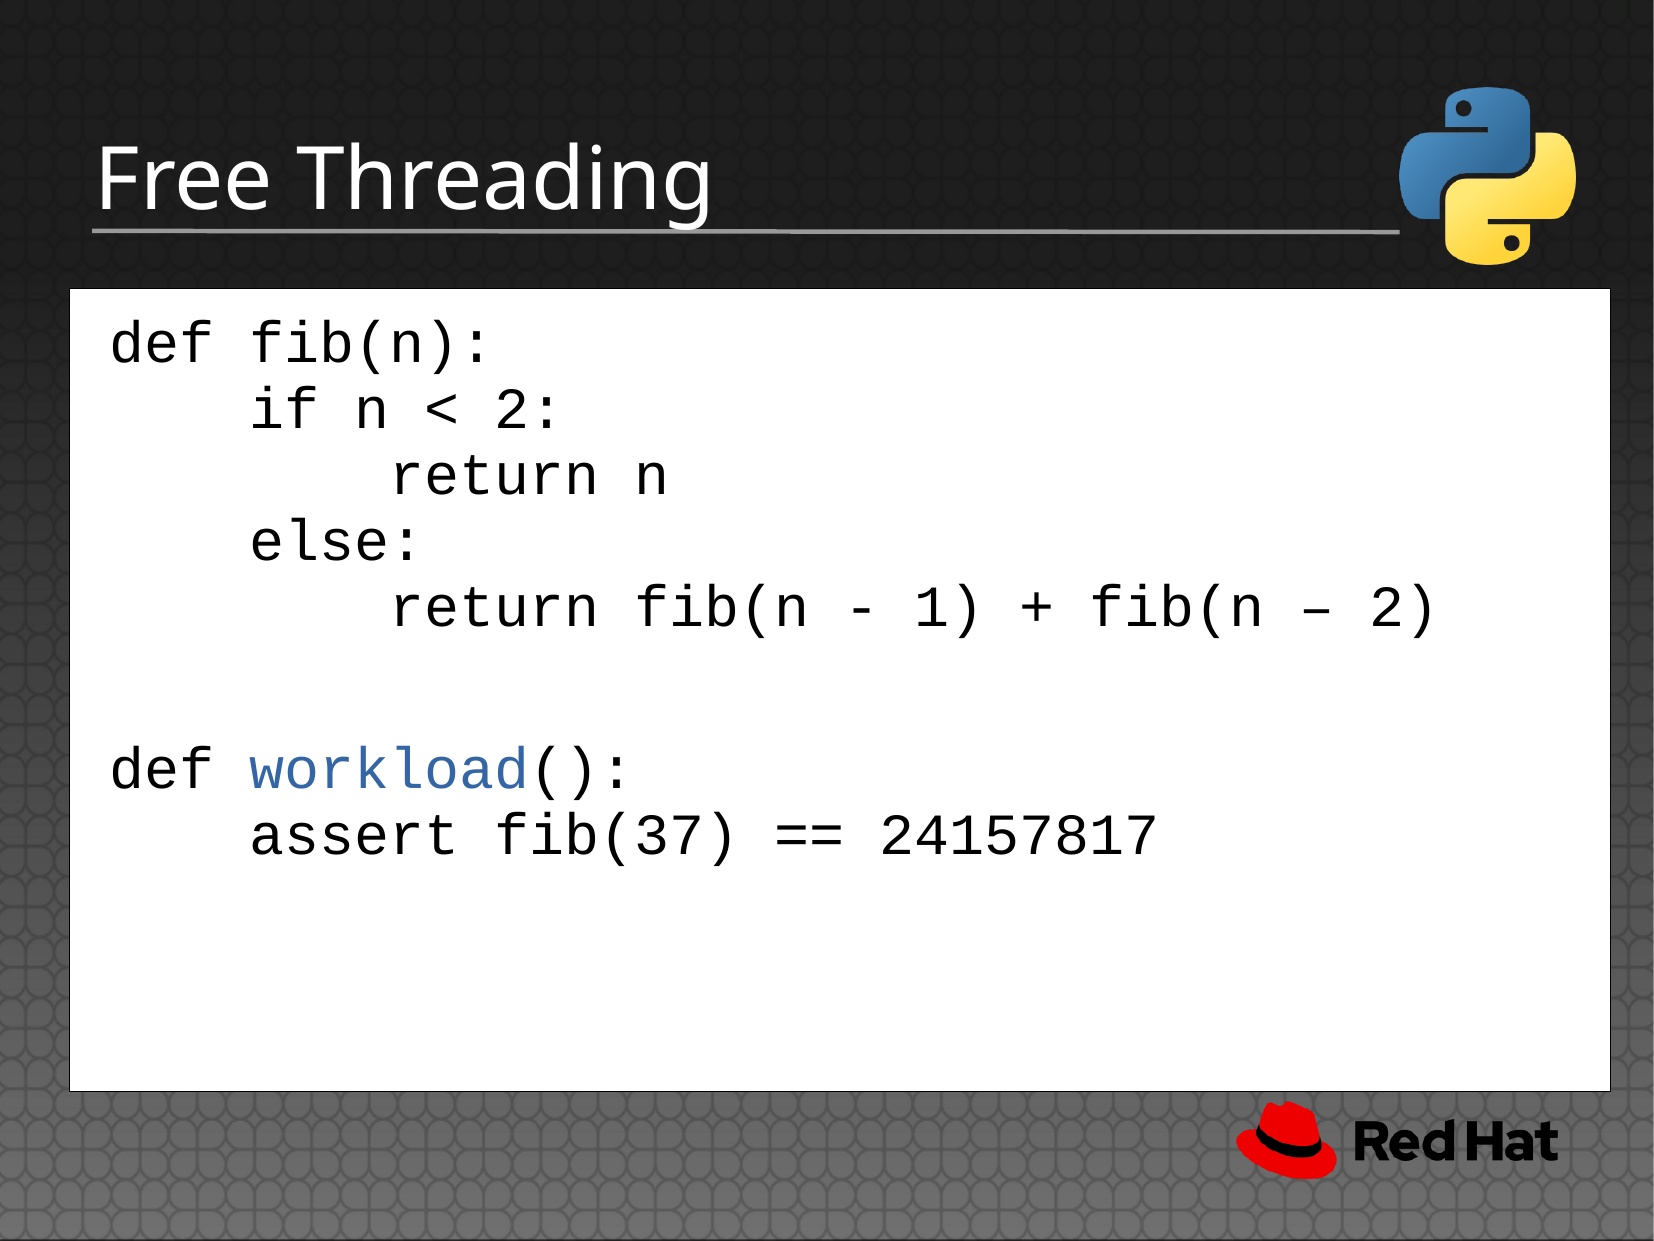

Free Threading
# def fib(n): if n < 2: return n else: return fib(n - 1) + fib(n – 2)
def workload():
 assert fib(37) == 24157817